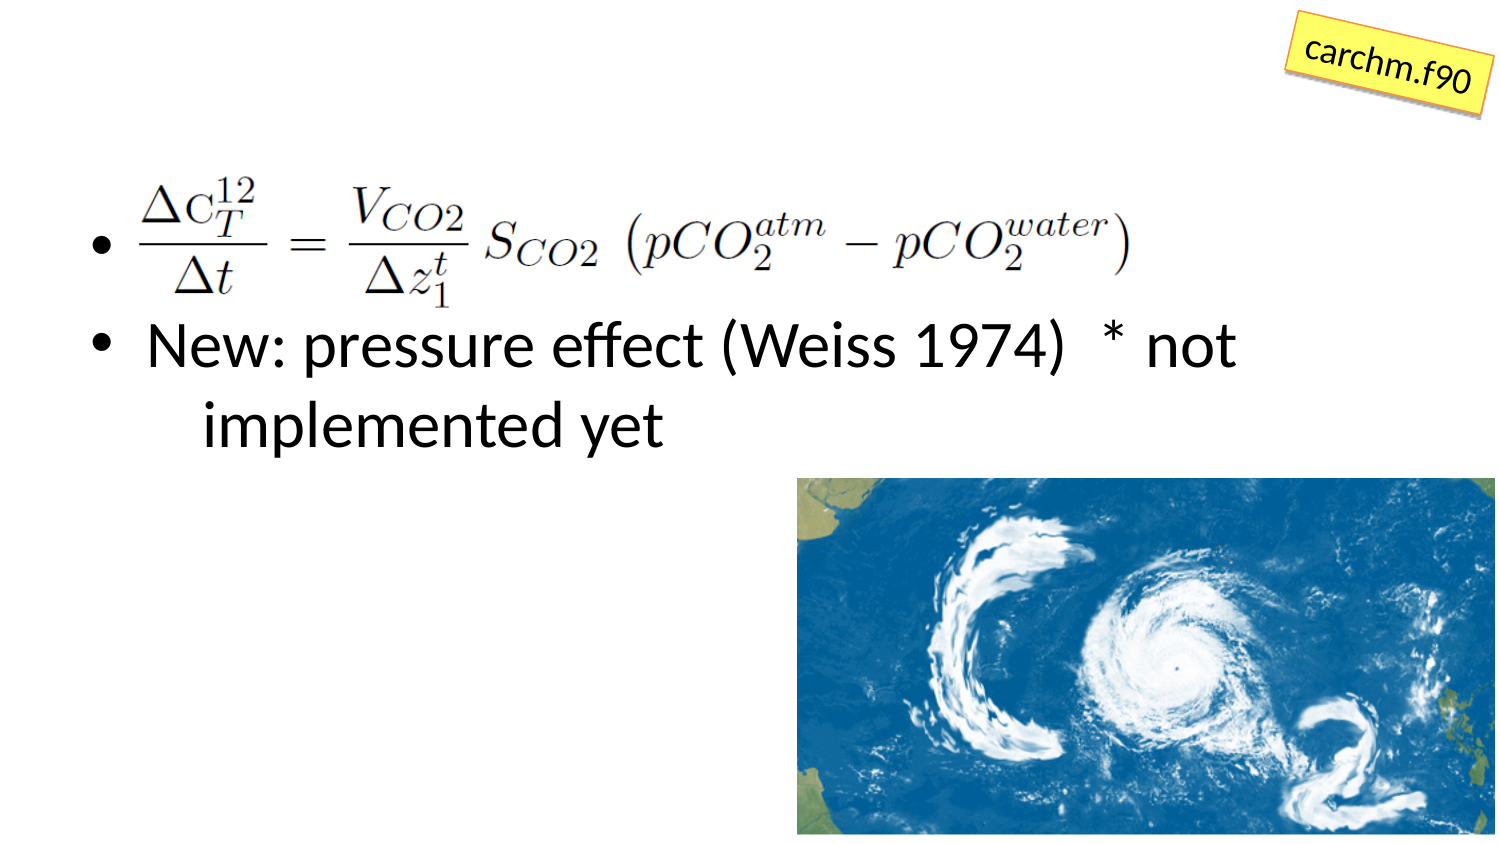

carchm.f90
#
New: pressure effect (Weiss 1974) * not implemented yet